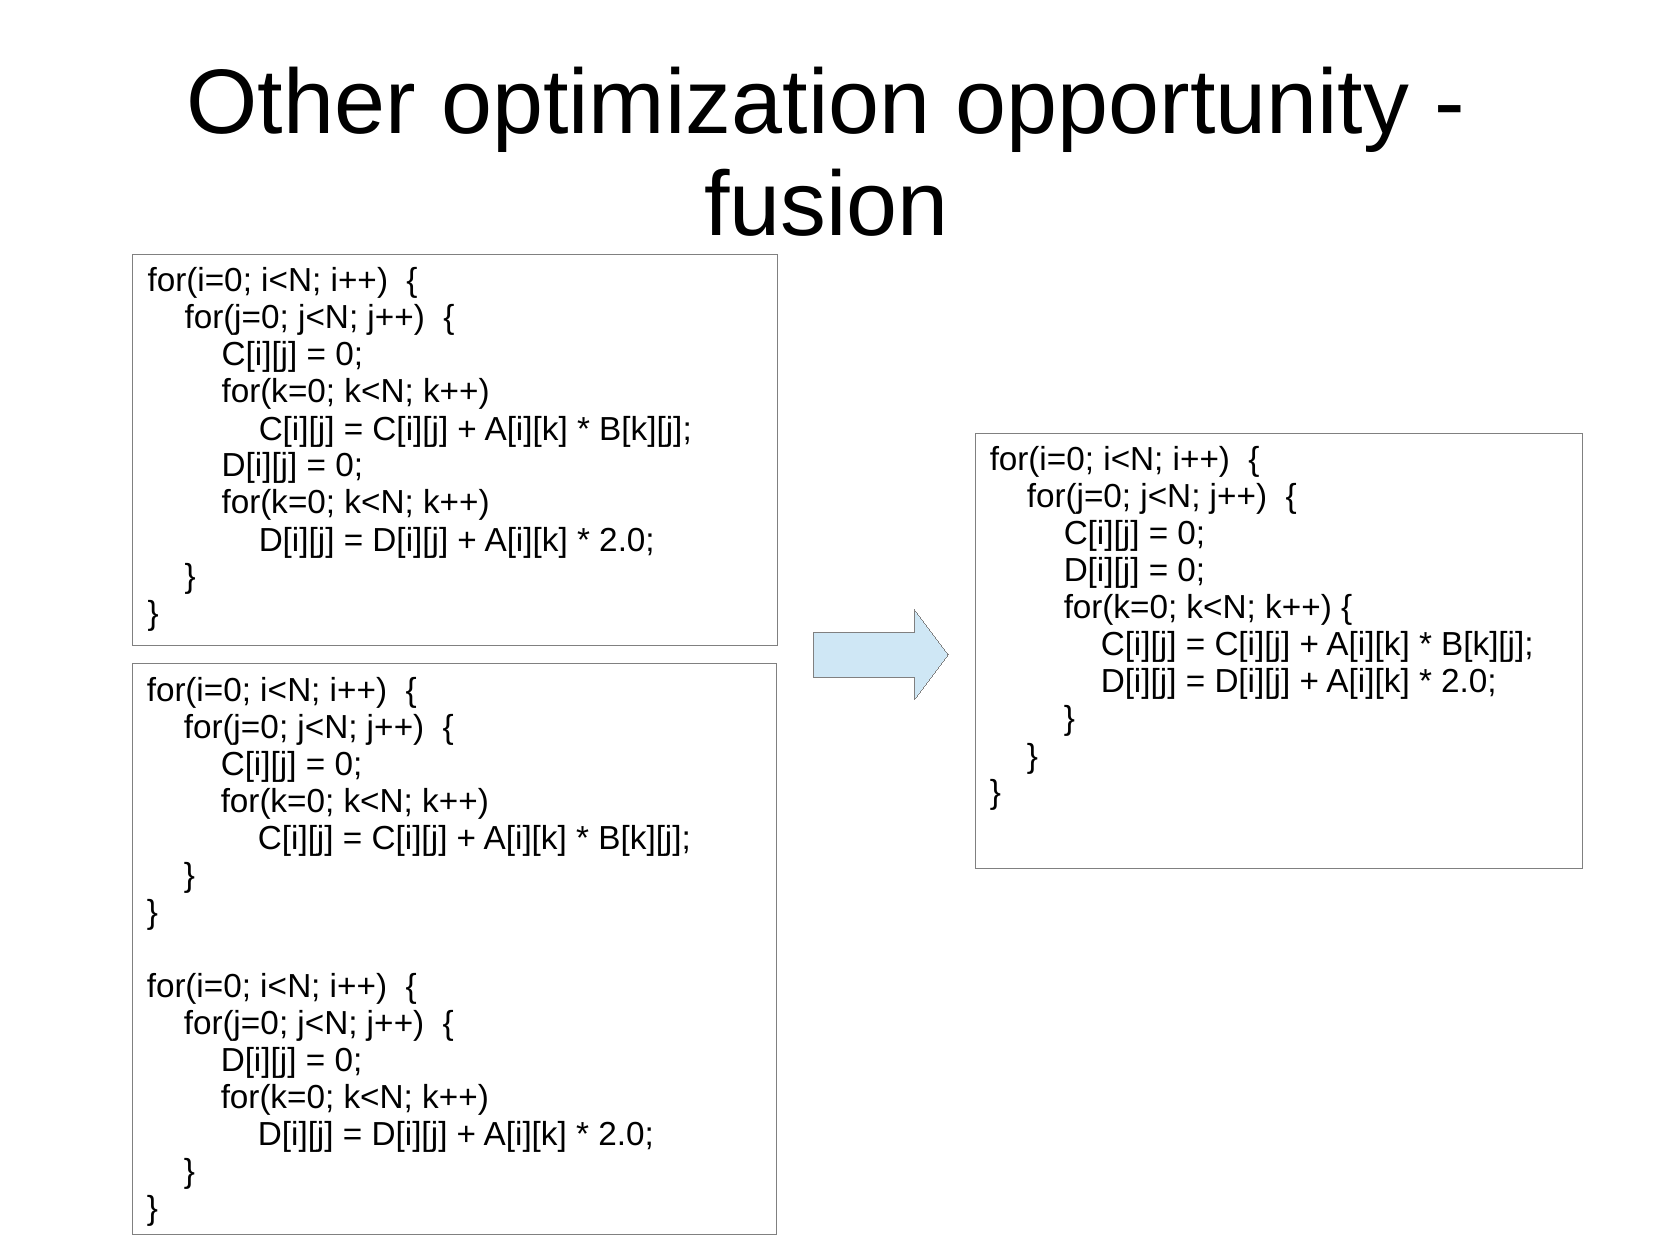

# Other optimization opportunity - fusion
for(i=0; i<N; i++) {
 for(j=0; j<N; j++) {
 C[i][j] = 0;
 for(k=0; k<N; k++)
 C[i][j] = C[i][j] + A[i][k] * B[k][j];
 D[i][j] = 0;
 for(k=0; k<N; k++)
 D[i][j] = D[i][j] + A[i][k] * 2.0;
 }
}
for(i=0; i<N; i++) {
 for(j=0; j<N; j++) {
 C[i][j] = 0;
 D[i][j] = 0;
 for(k=0; k<N; k++) {
 C[i][j] = C[i][j] + A[i][k] * B[k][j];
 D[i][j] = D[i][j] + A[i][k] * 2.0;
 }
 }
}
for(i=0; i<N; i++) {
 for(j=0; j<N; j++) {
 C[i][j] = 0;
 for(k=0; k<N; k++)
 C[i][j] = C[i][j] + A[i][k] * B[k][j];
 }
}
for(i=0; i<N; i++) {
 for(j=0; j<N; j++) {
 D[i][j] = 0;
 for(k=0; k<N; k++)
 D[i][j] = D[i][j] + A[i][k] * 2.0;
 }
}